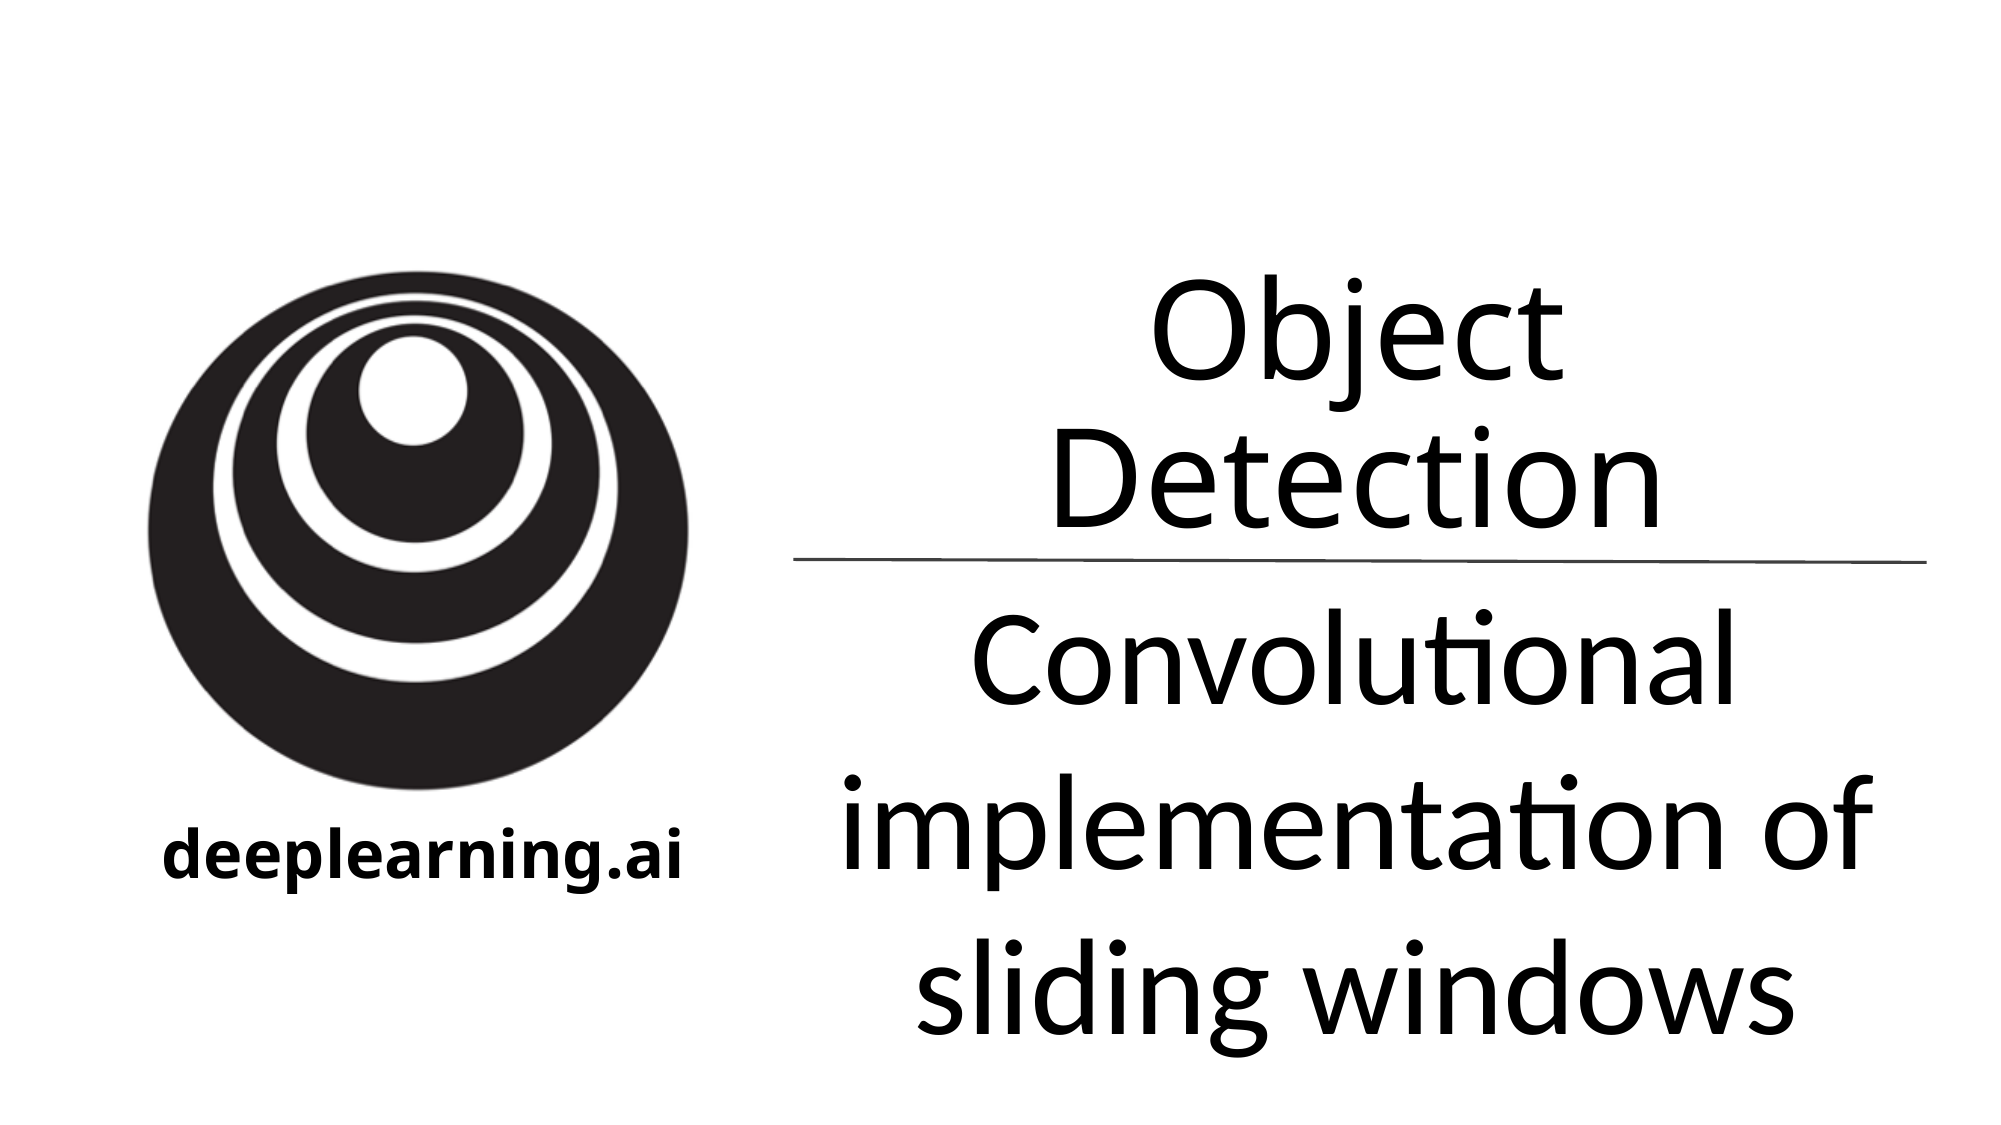

deeplearning.ai
# Object Detection
Convolutional implementation of sliding windows